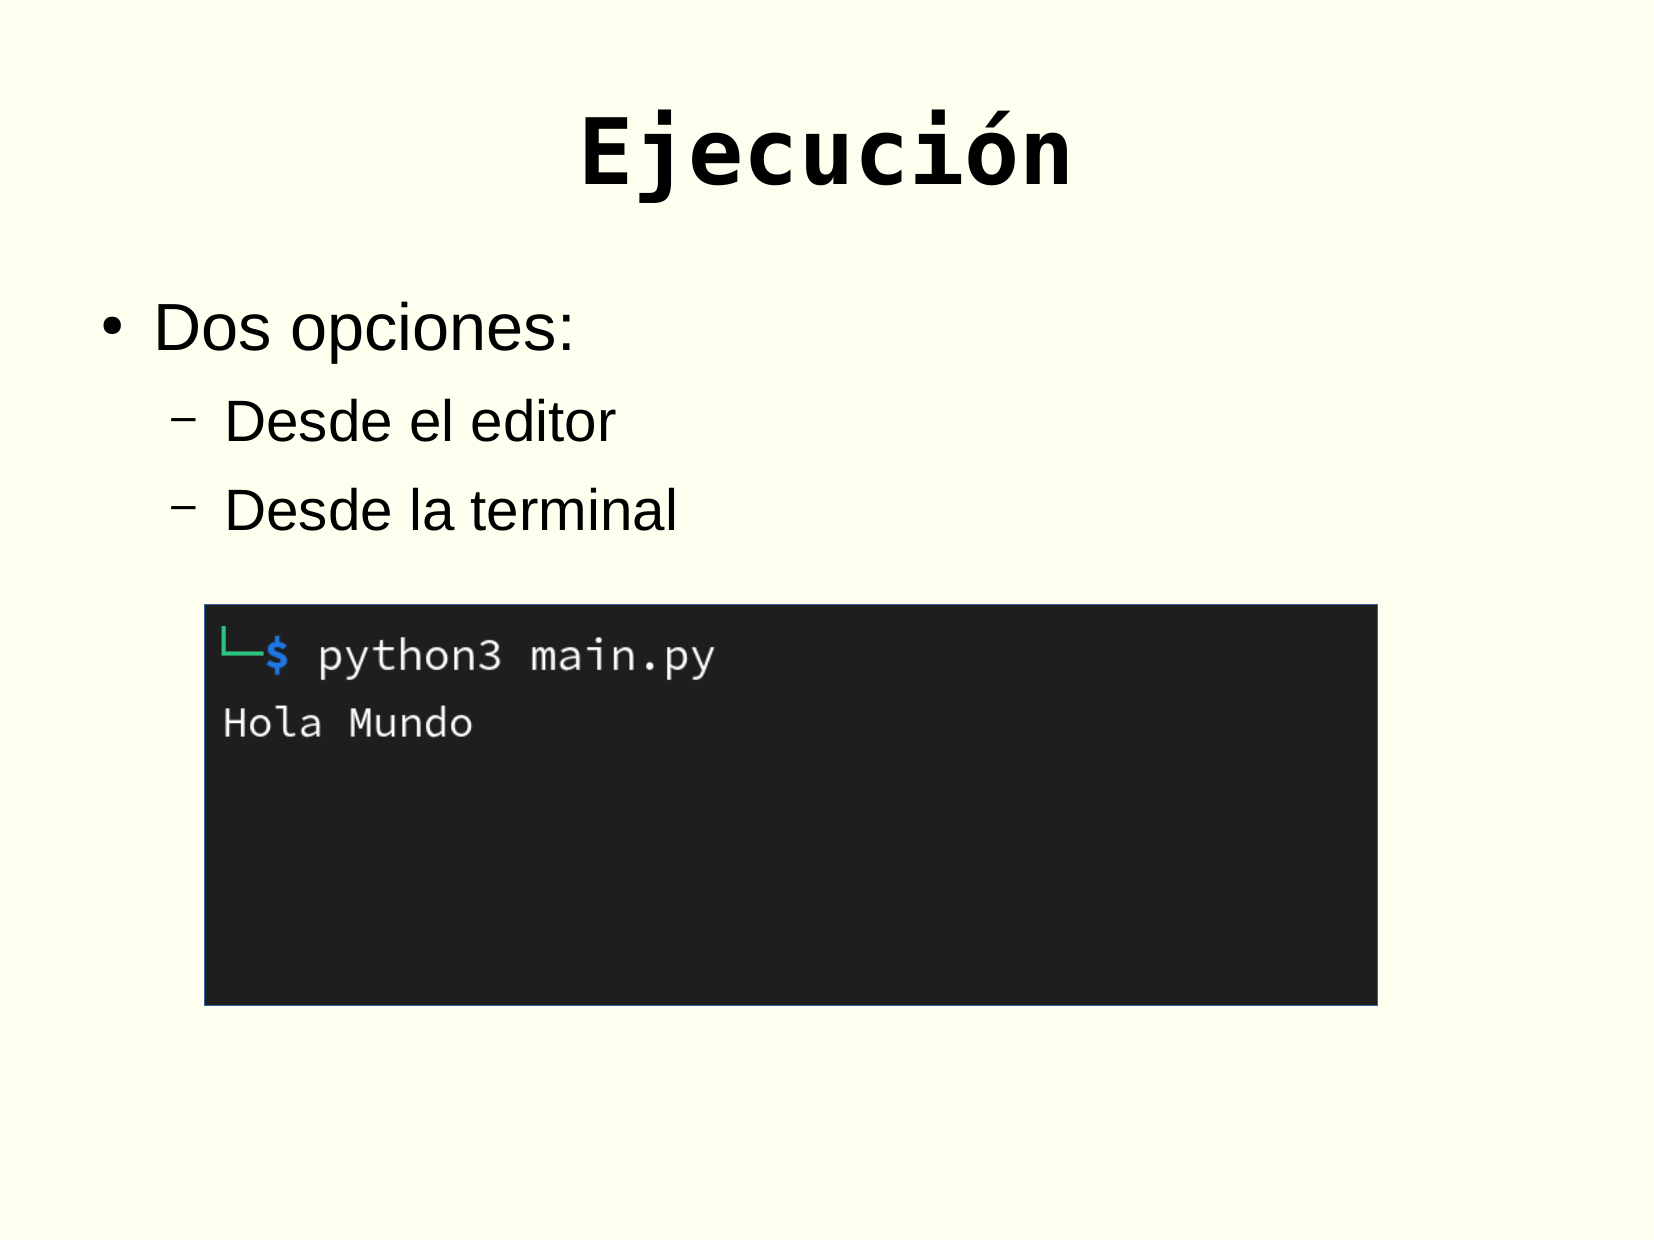

# Ejecución
Dos opciones:
Desde el editor
Desde la terminal